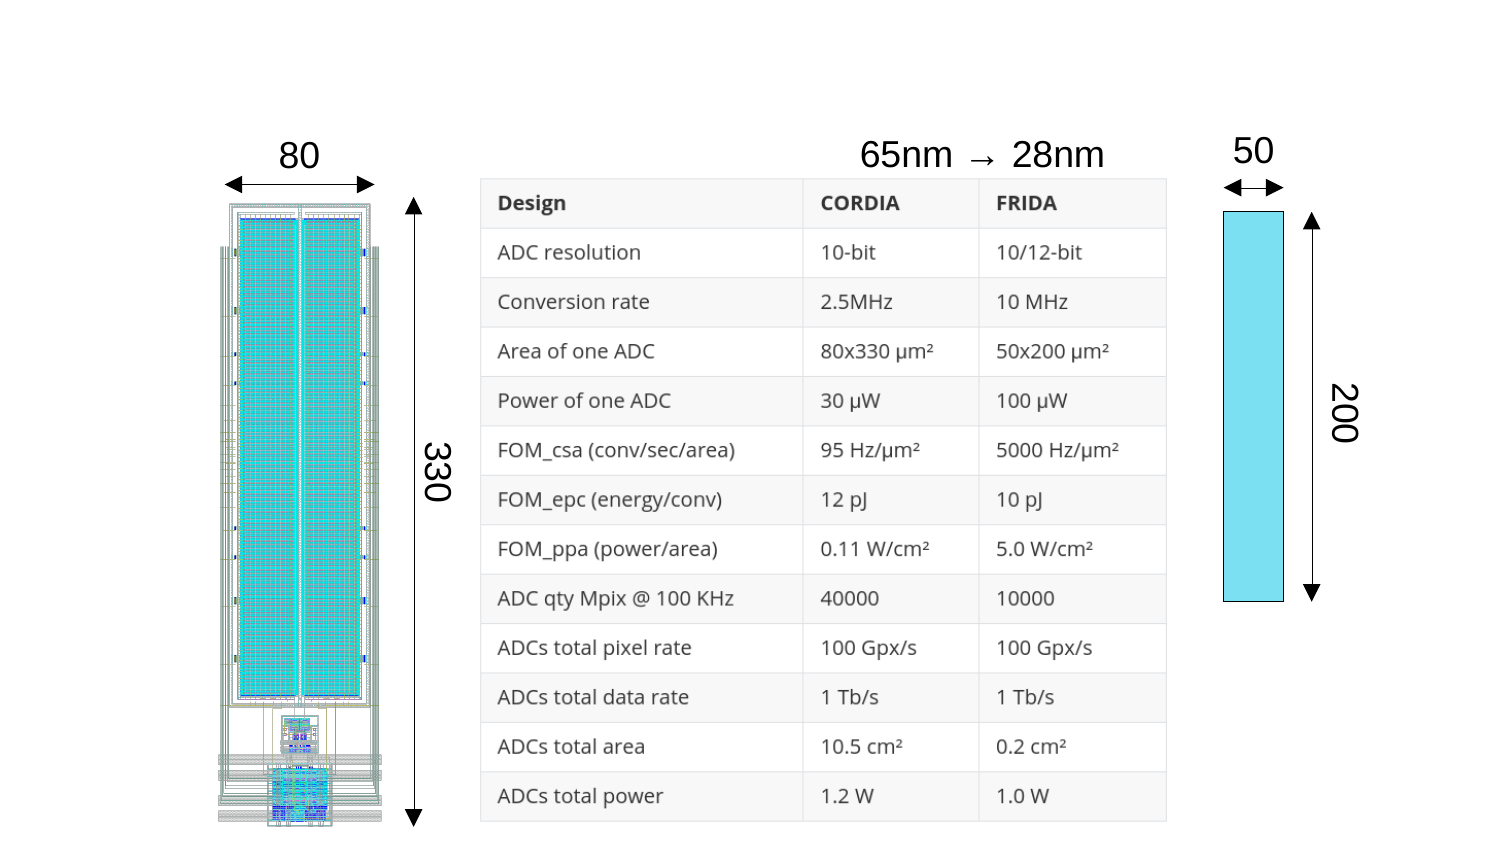

50
65nm → 28nm
80
200
330